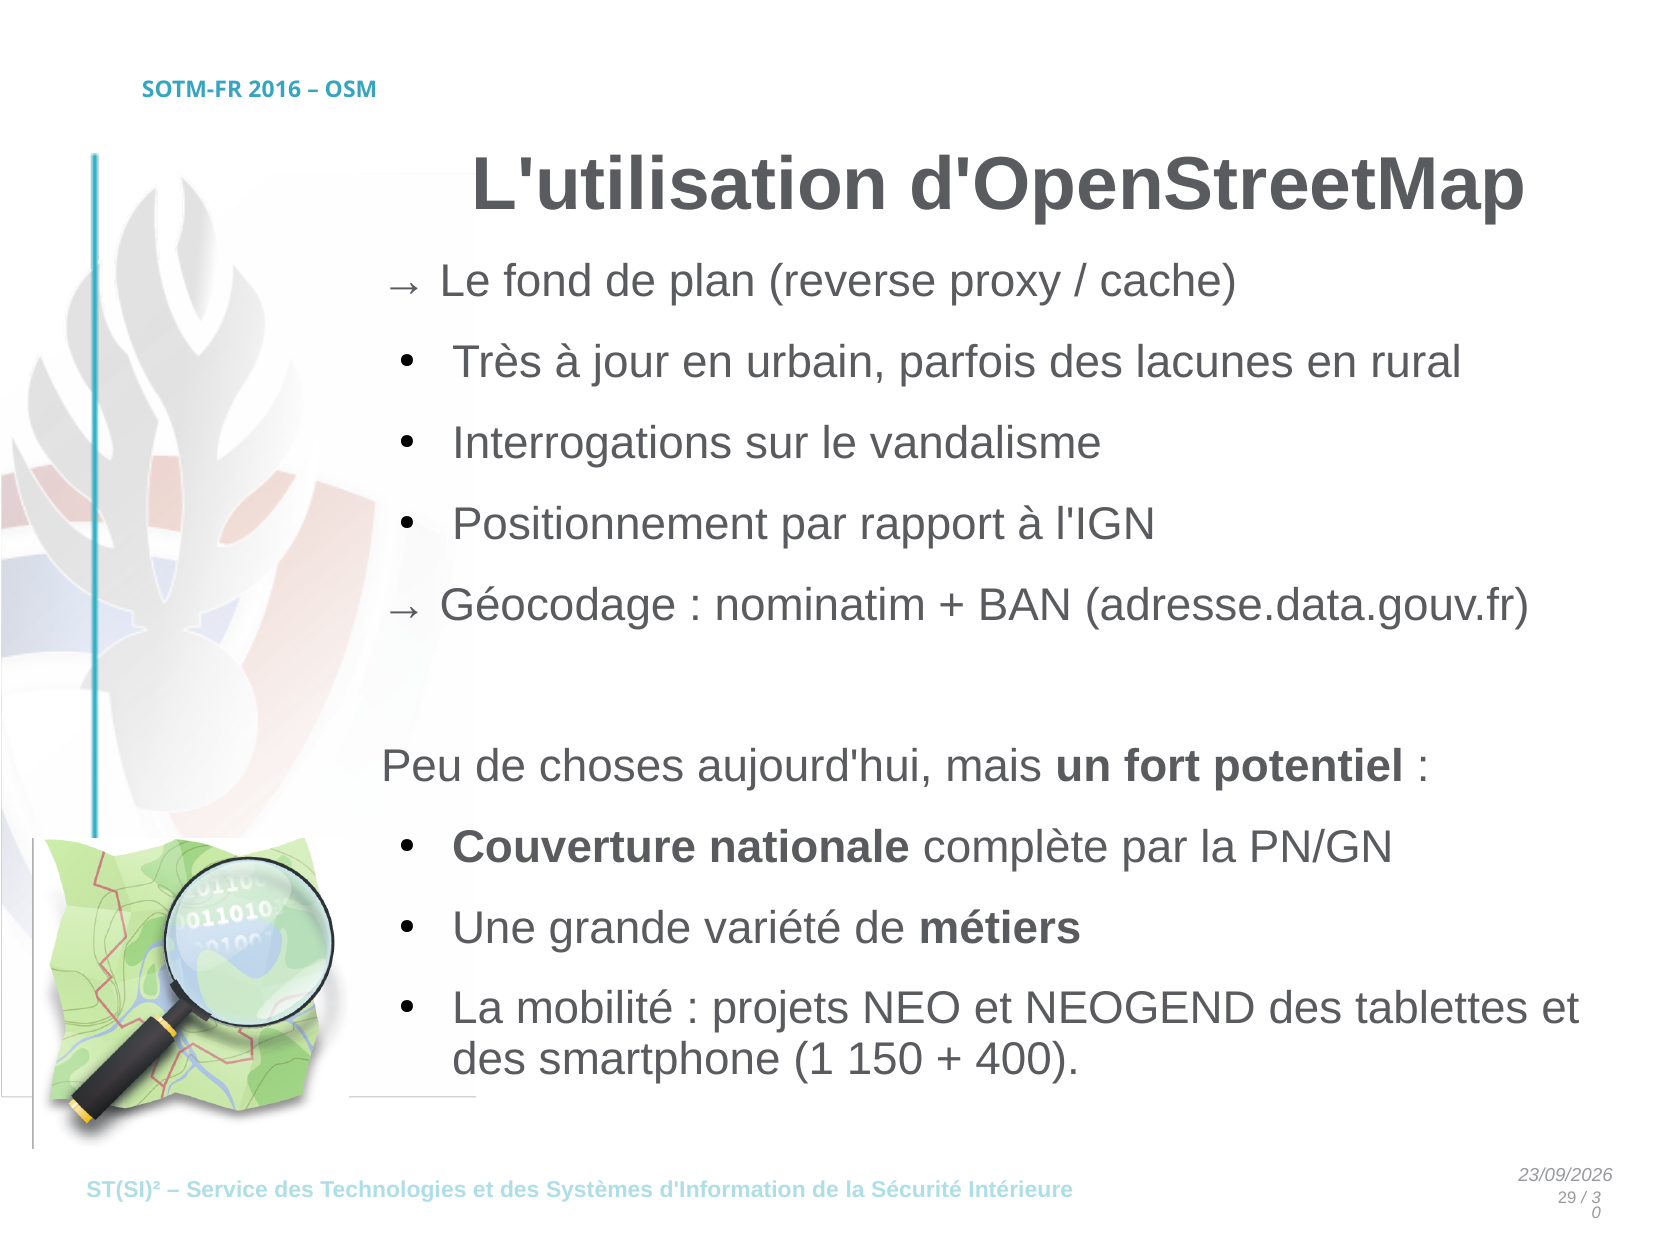

# SOTM-FR 2016 – OSM
L'utilisation d'OpenStreetMap
→ Le fond de plan (reverse proxy / cache)
Très à jour en urbain, parfois des lacunes en rural
Interrogations sur le vandalisme
Positionnement par rapport à l'IGN
→ Géocodage : nominatim + BAN (adresse.data.gouv.fr)
Peu de choses aujourd'hui, mais un fort potentiel :
Couverture nationale complète par la PN/GN
Une grande variété de métiers
La mobilité : projets NEO et NEOGEND des tablettes et des smartphone (1 150 + 400).